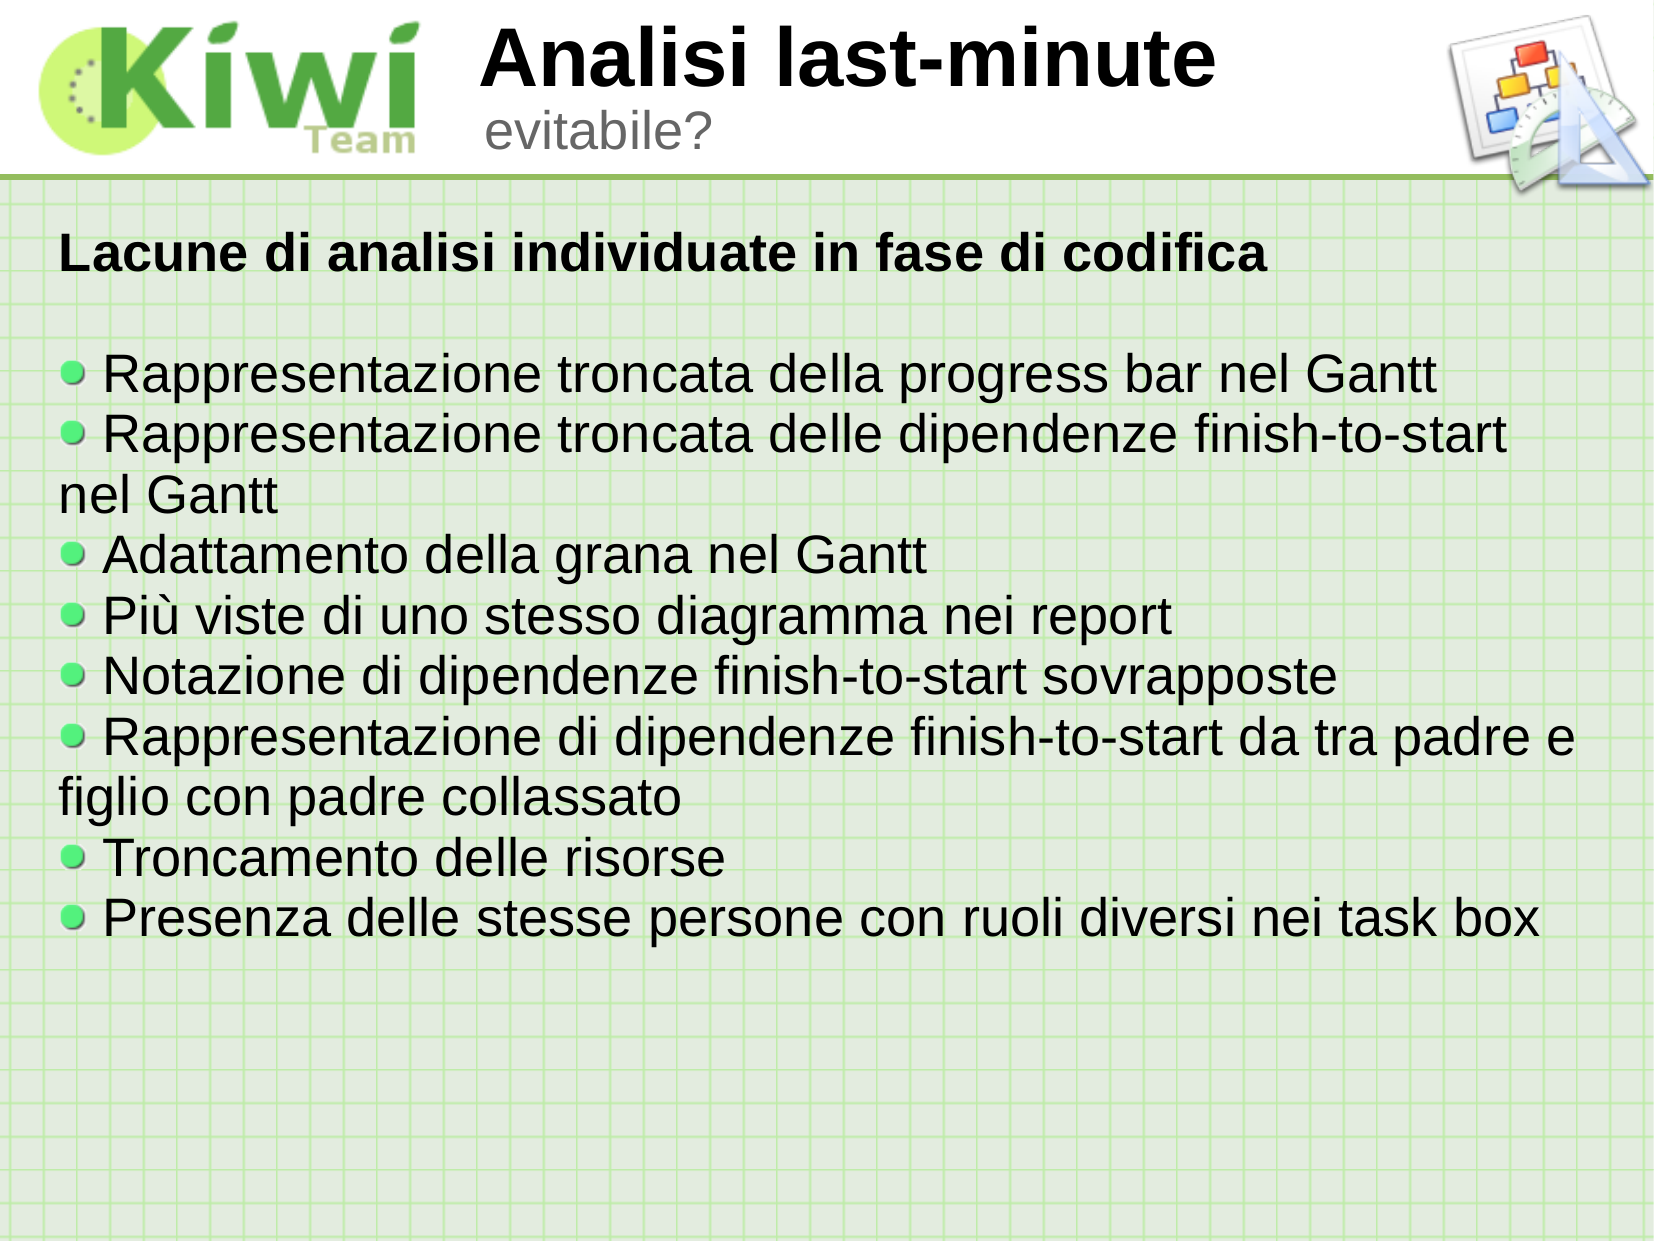

# Analisi last-minute
evitabile?
Lacune di analisi individuate in fase di codifica
 Rappresentazione troncata della progress bar nel Gantt
 Rappresentazione troncata delle dipendenze finish-to-start nel Gantt
 Adattamento della grana nel Gantt
 Più viste di uno stesso diagramma nei report
 Notazione di dipendenze finish-to-start sovrapposte
 Rappresentazione di dipendenze finish-to-start da tra padre e figlio con padre collassato
 Troncamento delle risorse
 Presenza delle stesse persone con ruoli diversi nei task box